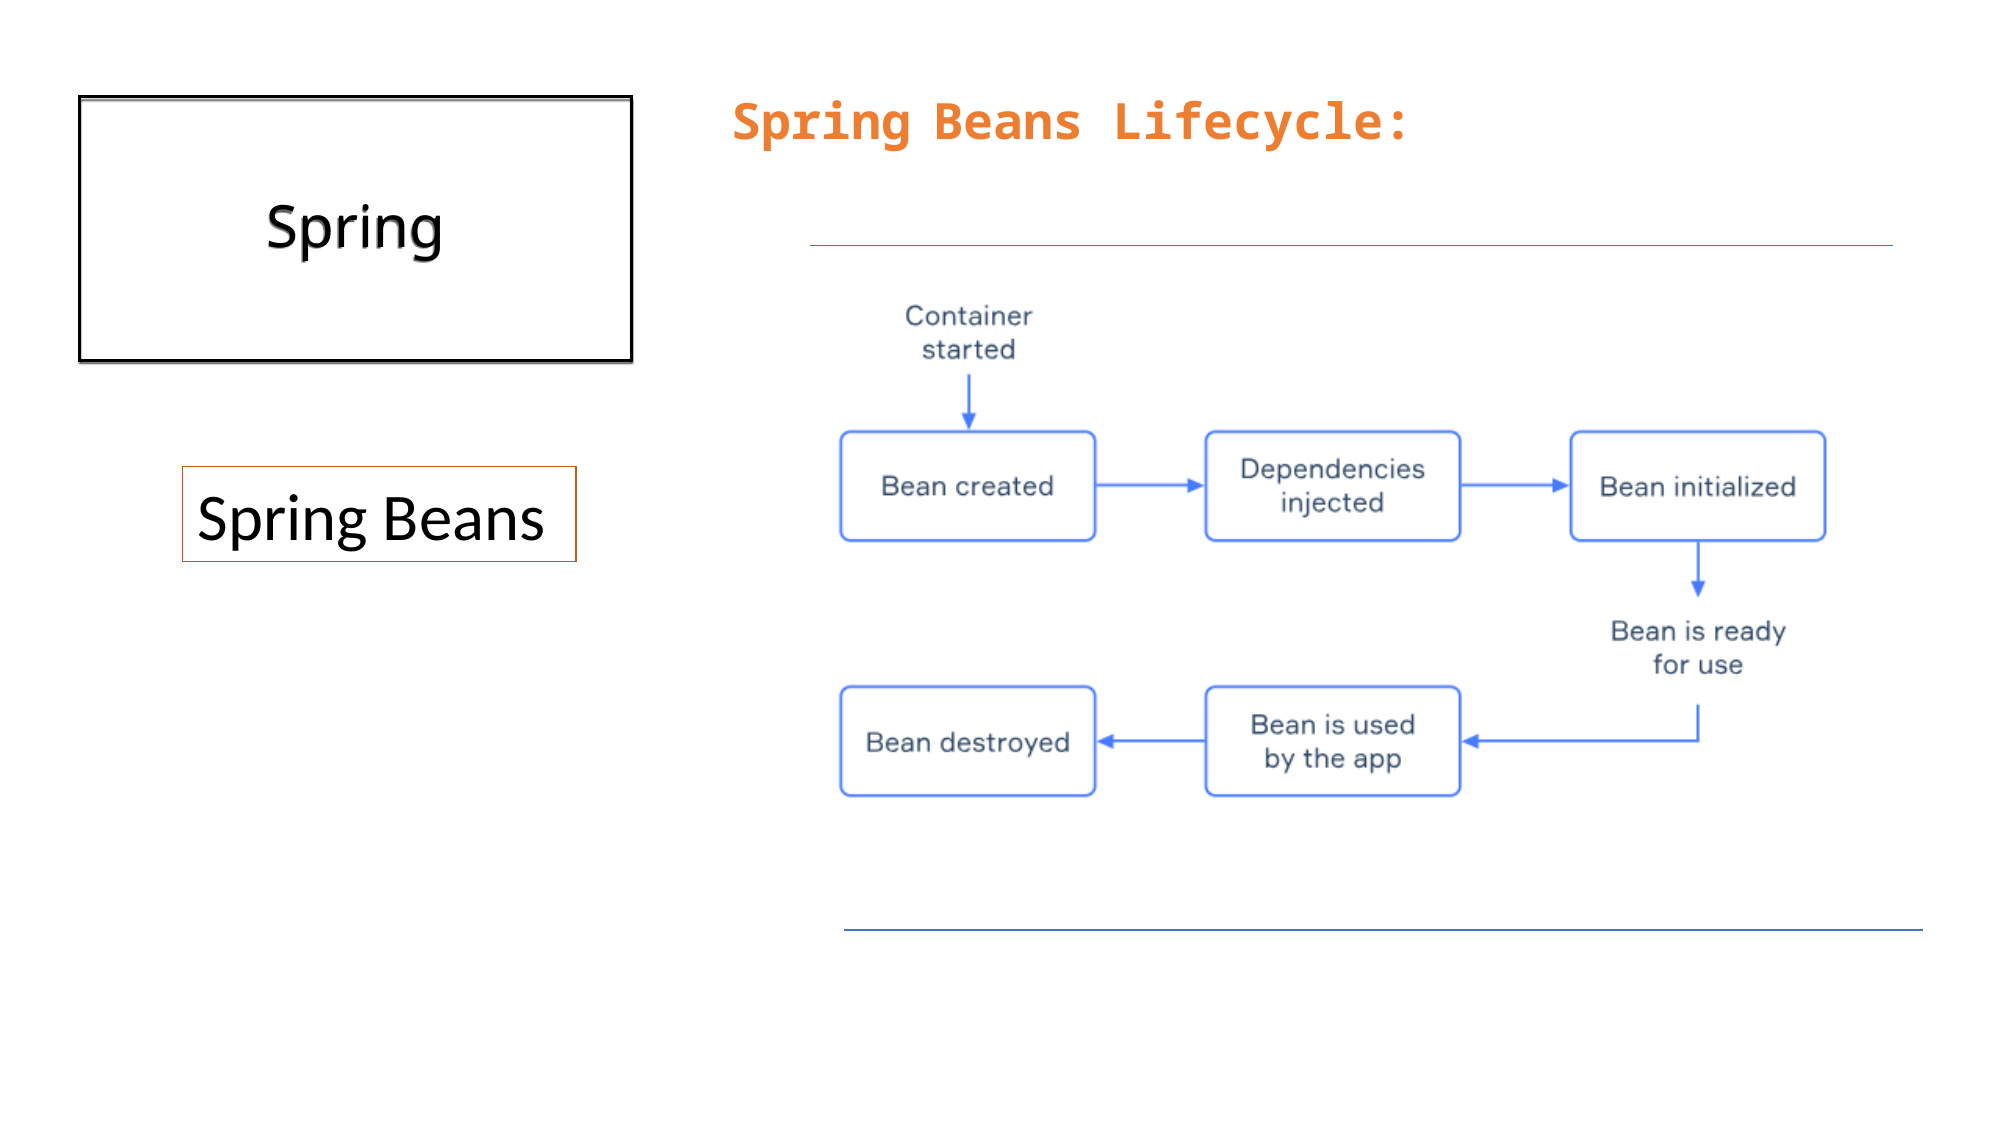

Spring Beans Lifecycle:
# Spring
Spring Beans